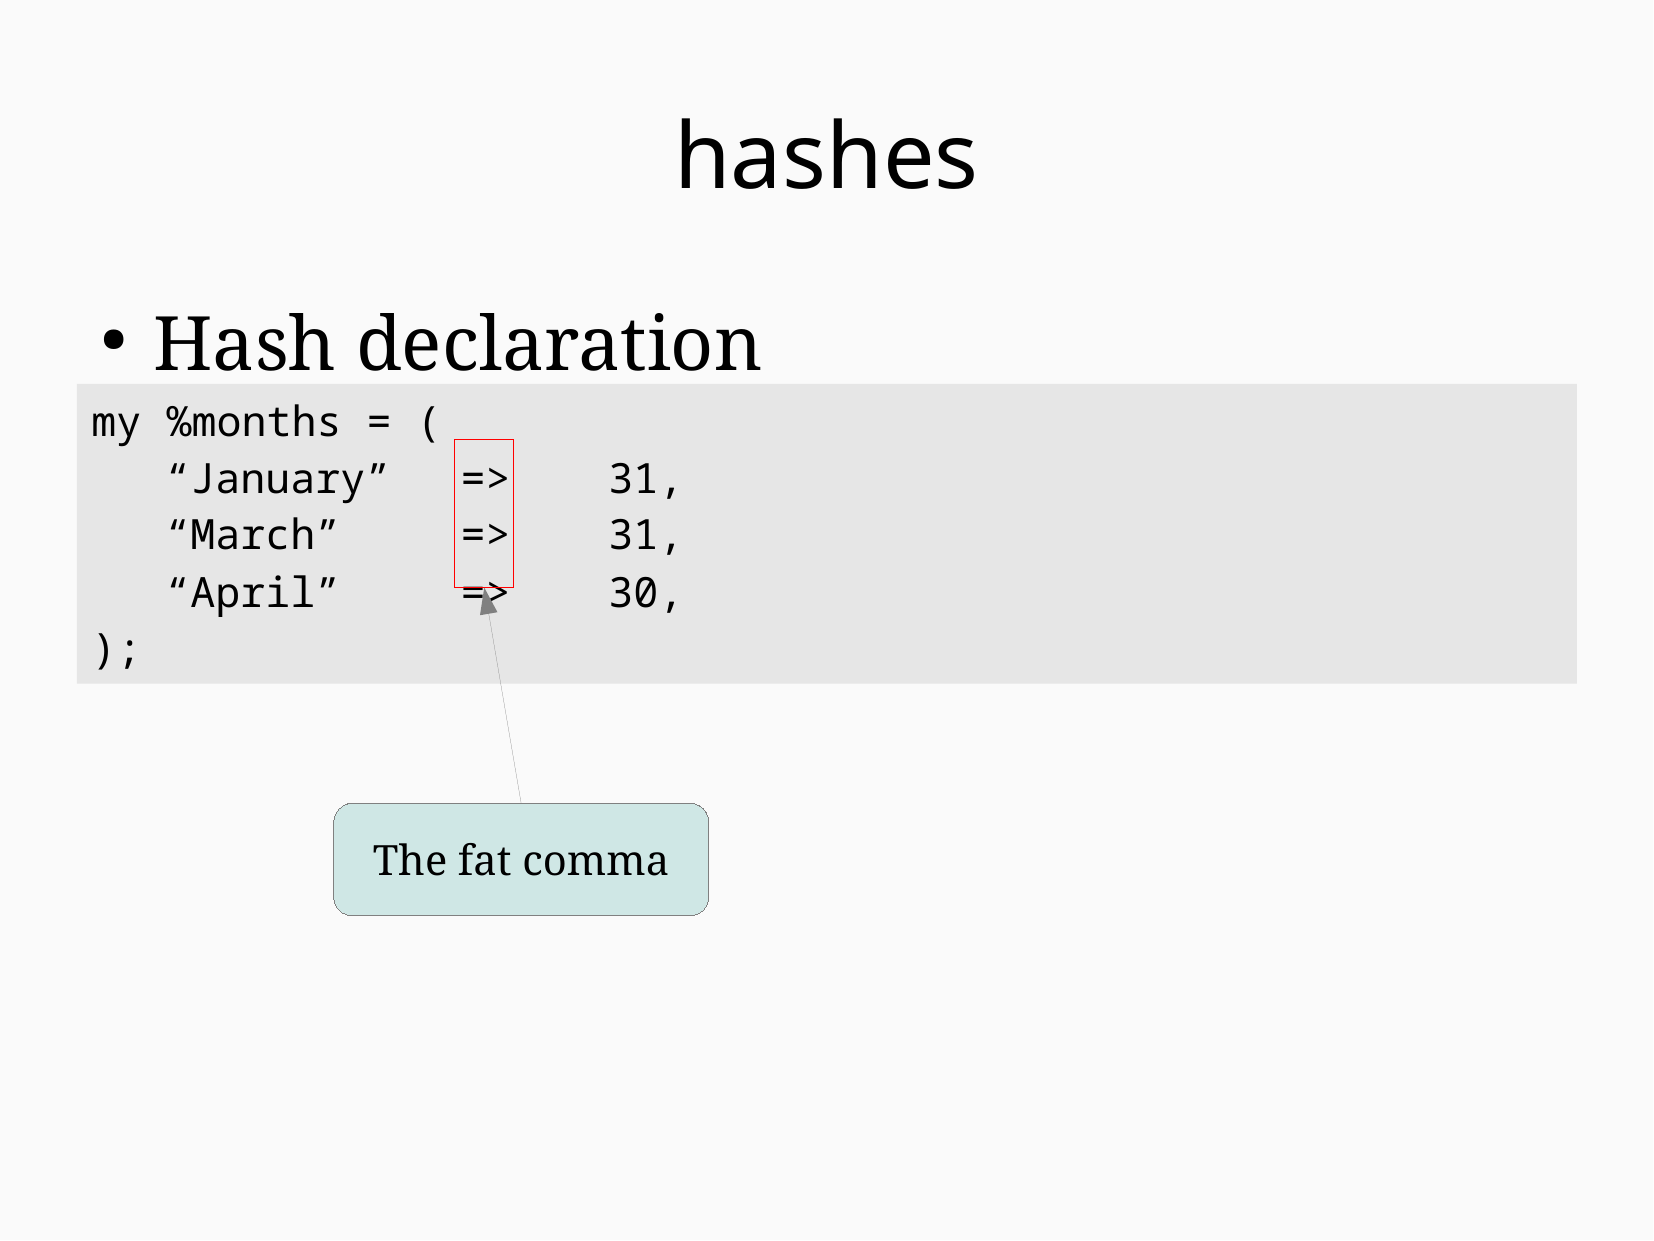

# hashes
Hash declaration
my %months = (
	“January”	=>		31,
	“March”		=>		31,
	“April”		=>		30,
);
The fat comma